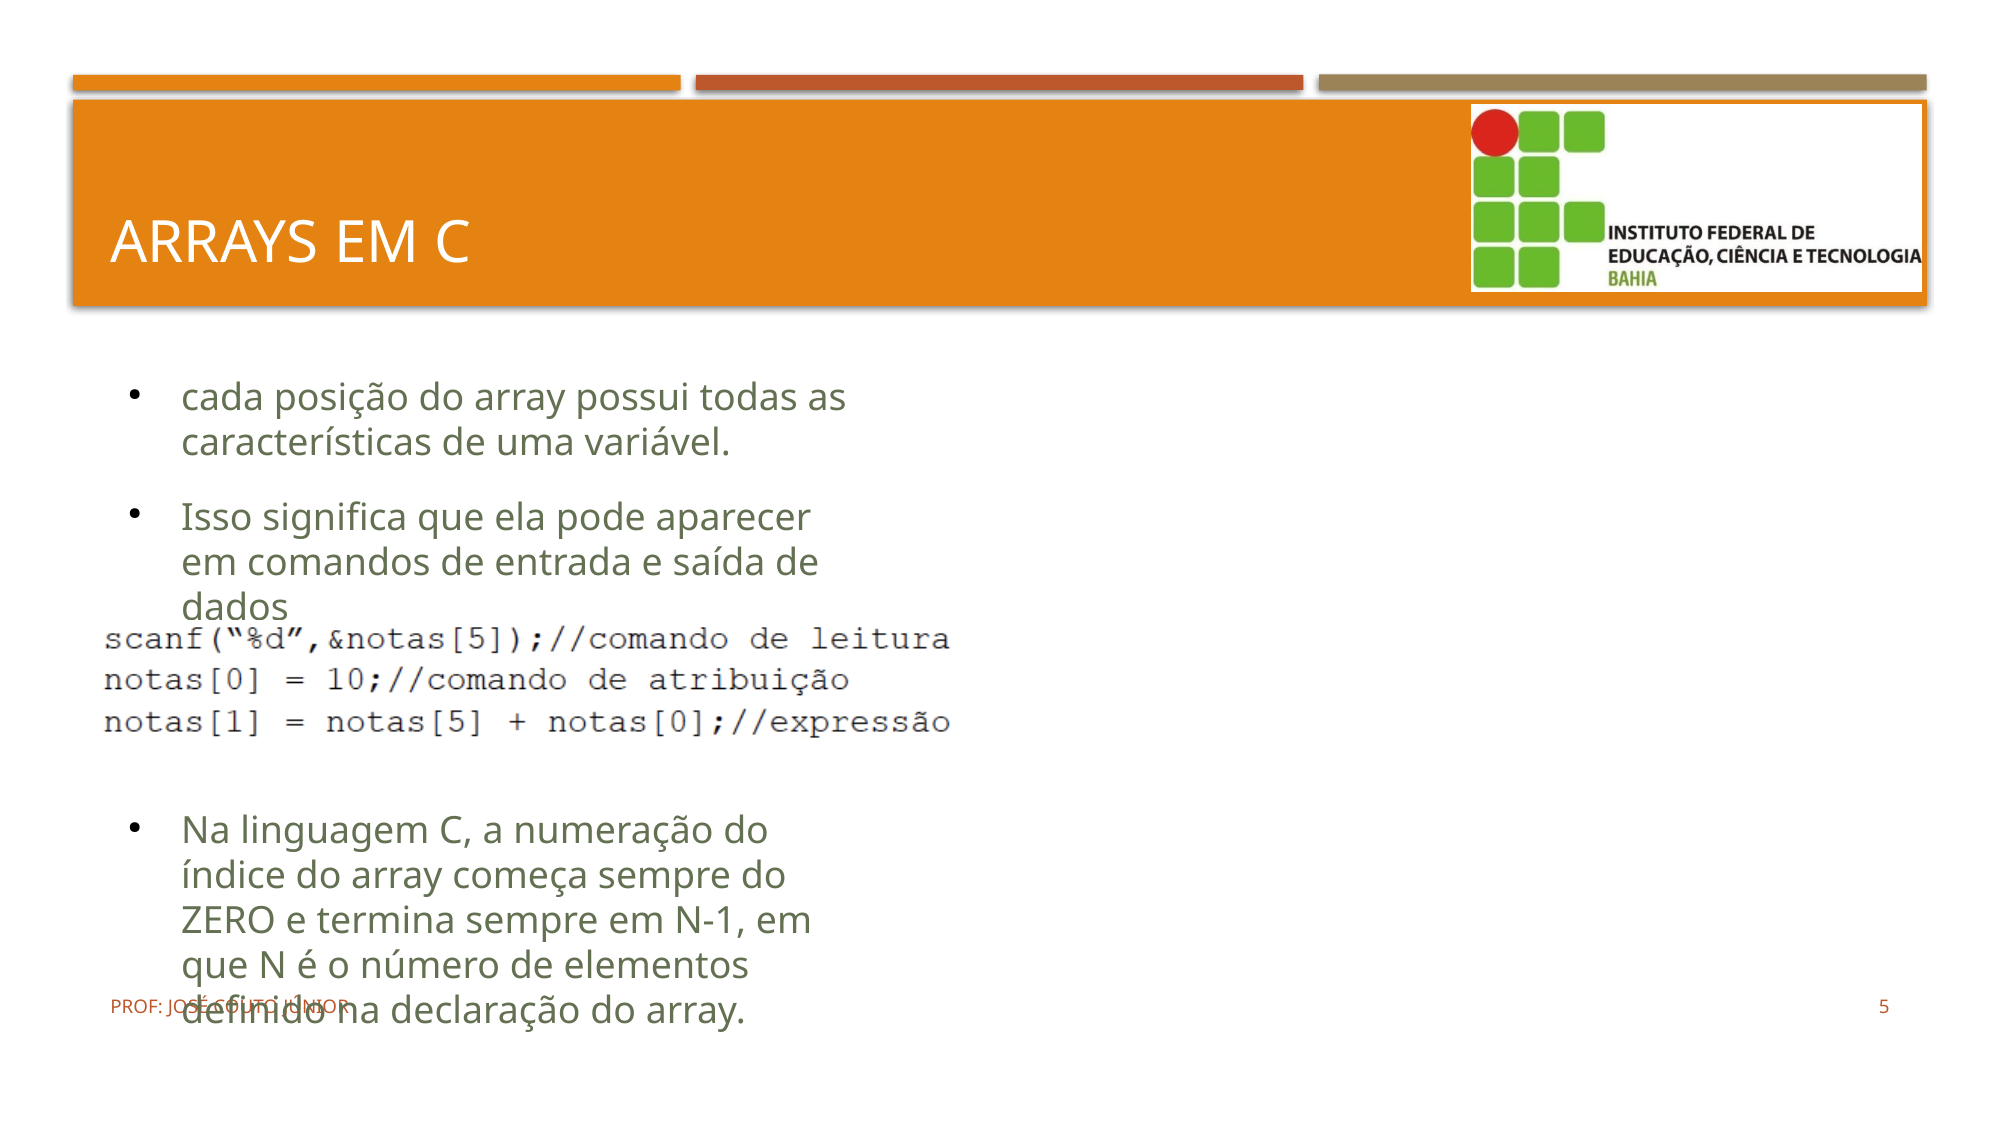

# Arrays em C
cada posição do array possui todas as características de uma variável.
Isso significa que ela pode aparecer em comandos de entrada e saída de dados
Na linguagem C, a numeração do índice do array começa sempre do ZERO e termina sempre em N-1, em que N é o número de elementos definido na declaração do array.
Prof: José Couto Júnior
5